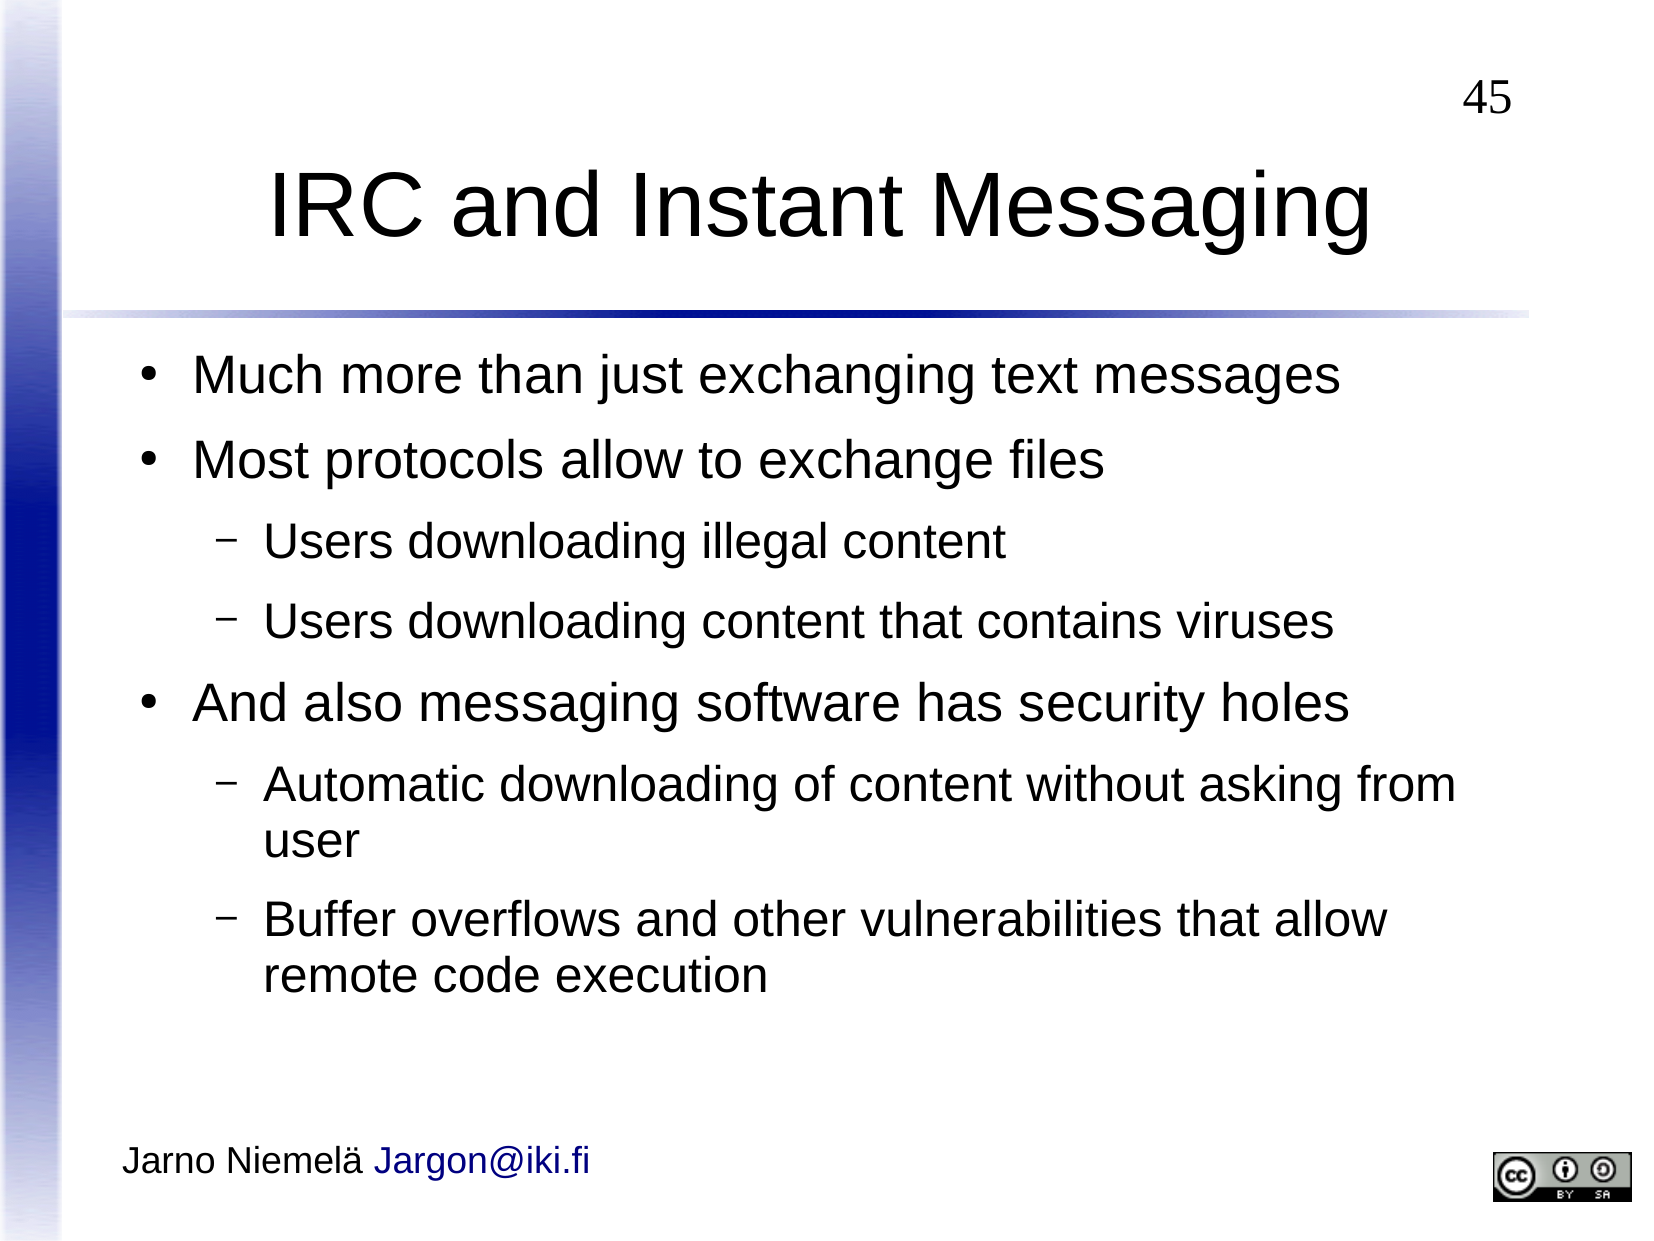

# IRC and Instant Messaging
Much more than just exchanging text messages
Most protocols allow to exchange files
Users downloading illegal content
Users downloading content that contains viruses
And also messaging software has security holes
Automatic downloading of content without asking from user
Buffer overflows and other vulnerabilities that allow remote code execution